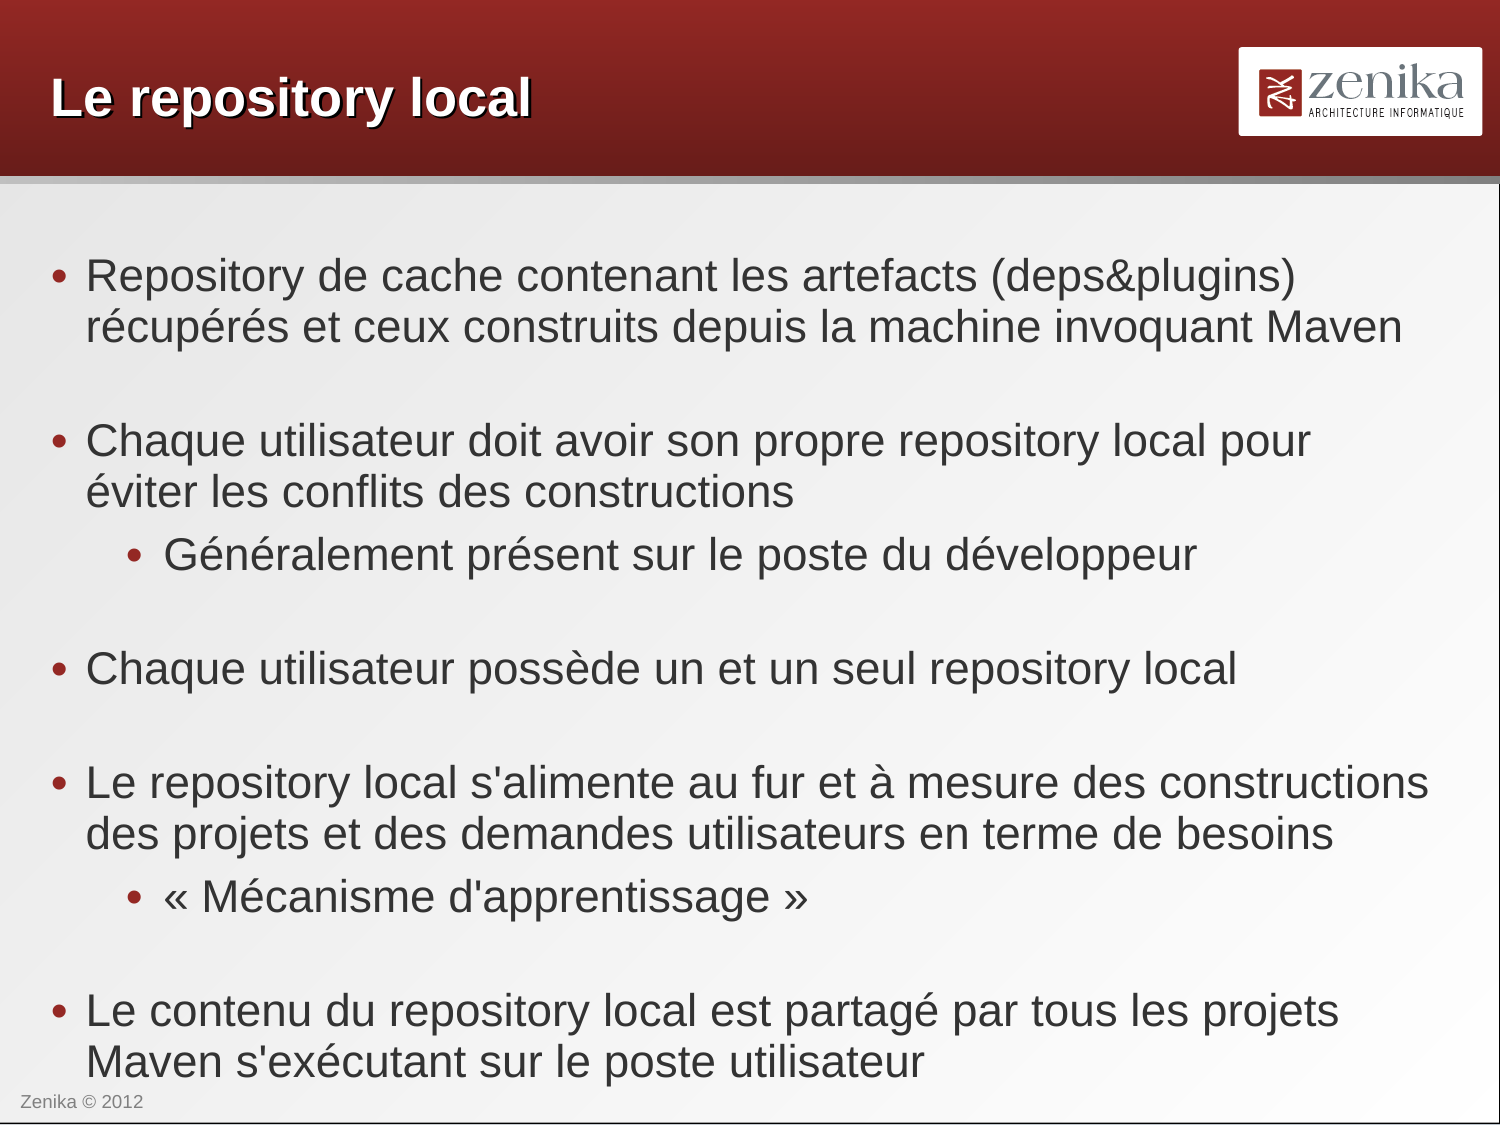

# Le repository local
Repository de cache contenant les artefacts (deps&plugins) récupérés et ceux construits depuis la machine invoquant Maven
Chaque utilisateur doit avoir son propre repository local pour éviter les conflits des constructions
Généralement présent sur le poste du développeur
Chaque utilisateur possède un et un seul repository local
Le repository local s'alimente au fur et à mesure des constructions des projets et des demandes utilisateurs en terme de besoins
« Mécanisme d'apprentissage »
Le contenu du repository local est partagé par tous les projets Maven s'exécutant sur le poste utilisateur